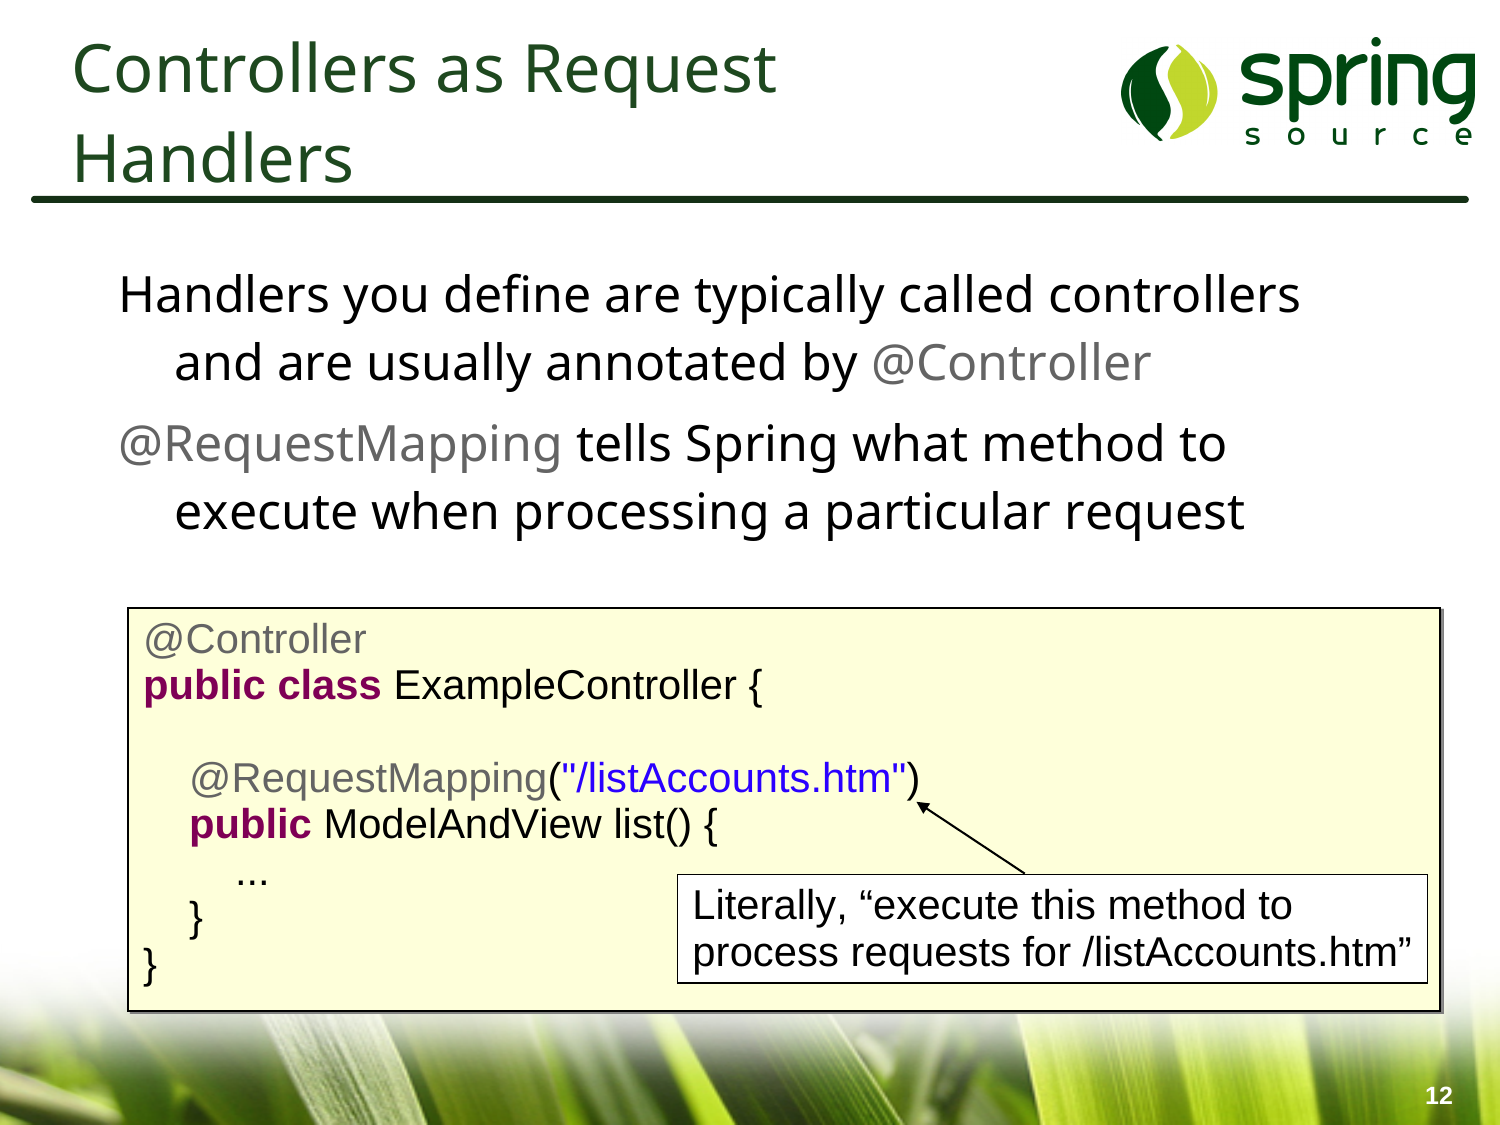

# Controllers as Request Handlers
Handlers you define are typically called controllers and are usually annotated by @Controller
@RequestMapping tells Spring what method to execute when processing a particular request
@Controller
public class ExampleController {
 @RequestMapping("/listAccounts.htm")
 public ModelAndView list() {
 ...
 }
}
Literally, “execute this method to
process requests for /listAccounts.htm”